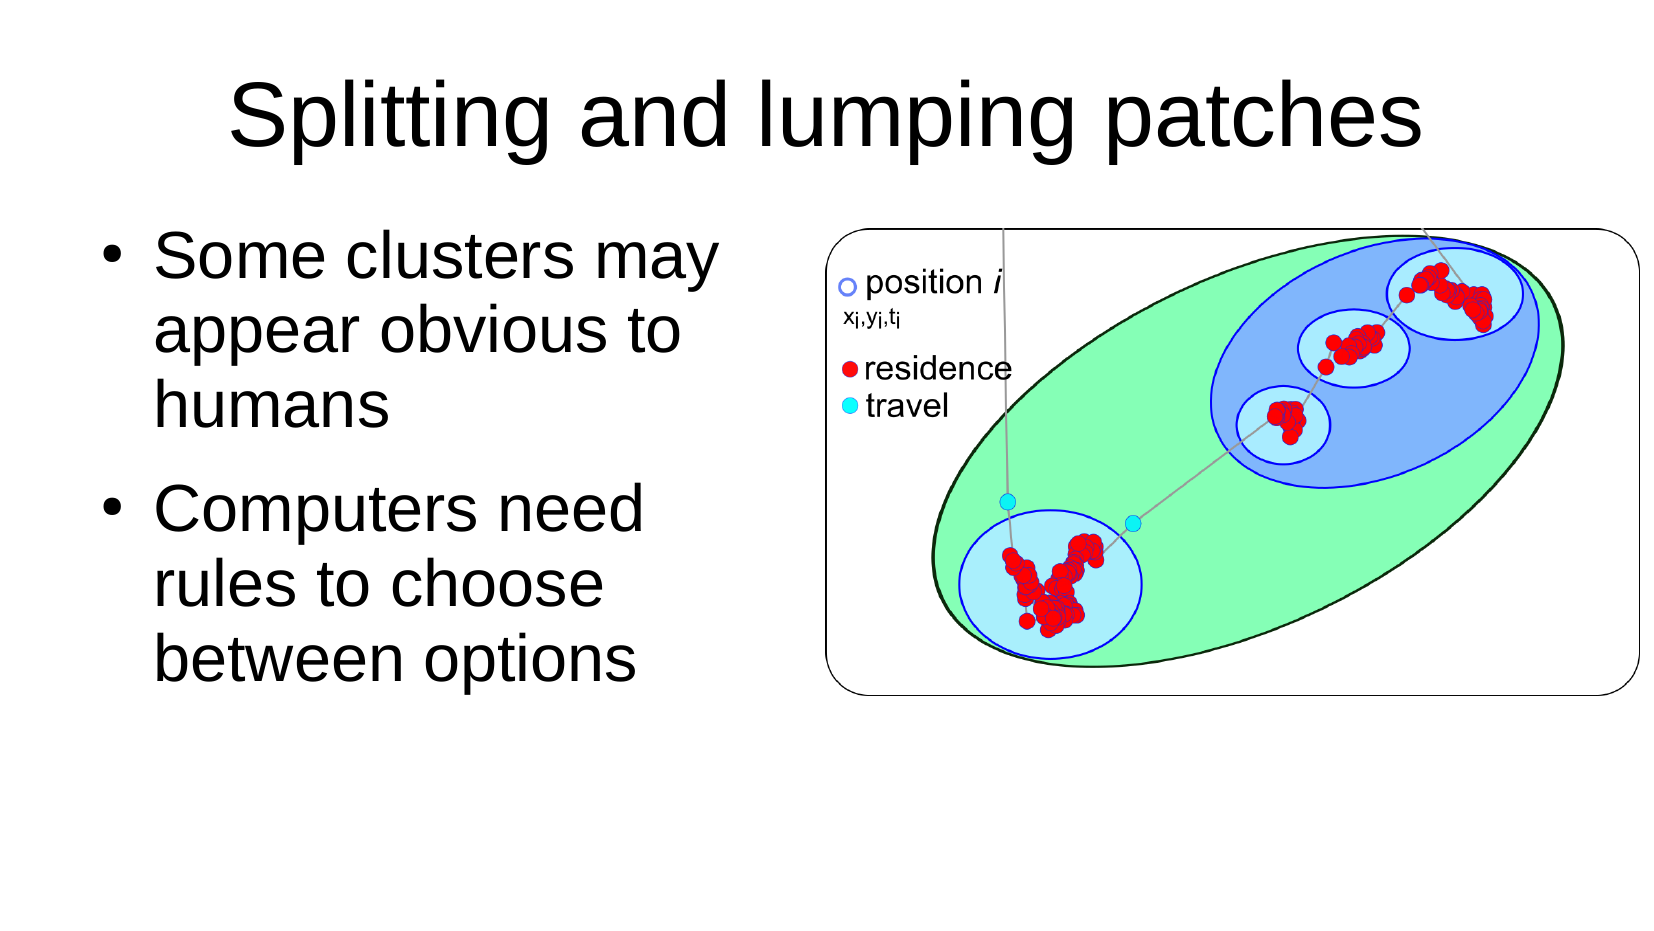

# Splitting and lumping patches
Some clusters may appear obvious to humans
Computers need rules to choose between options